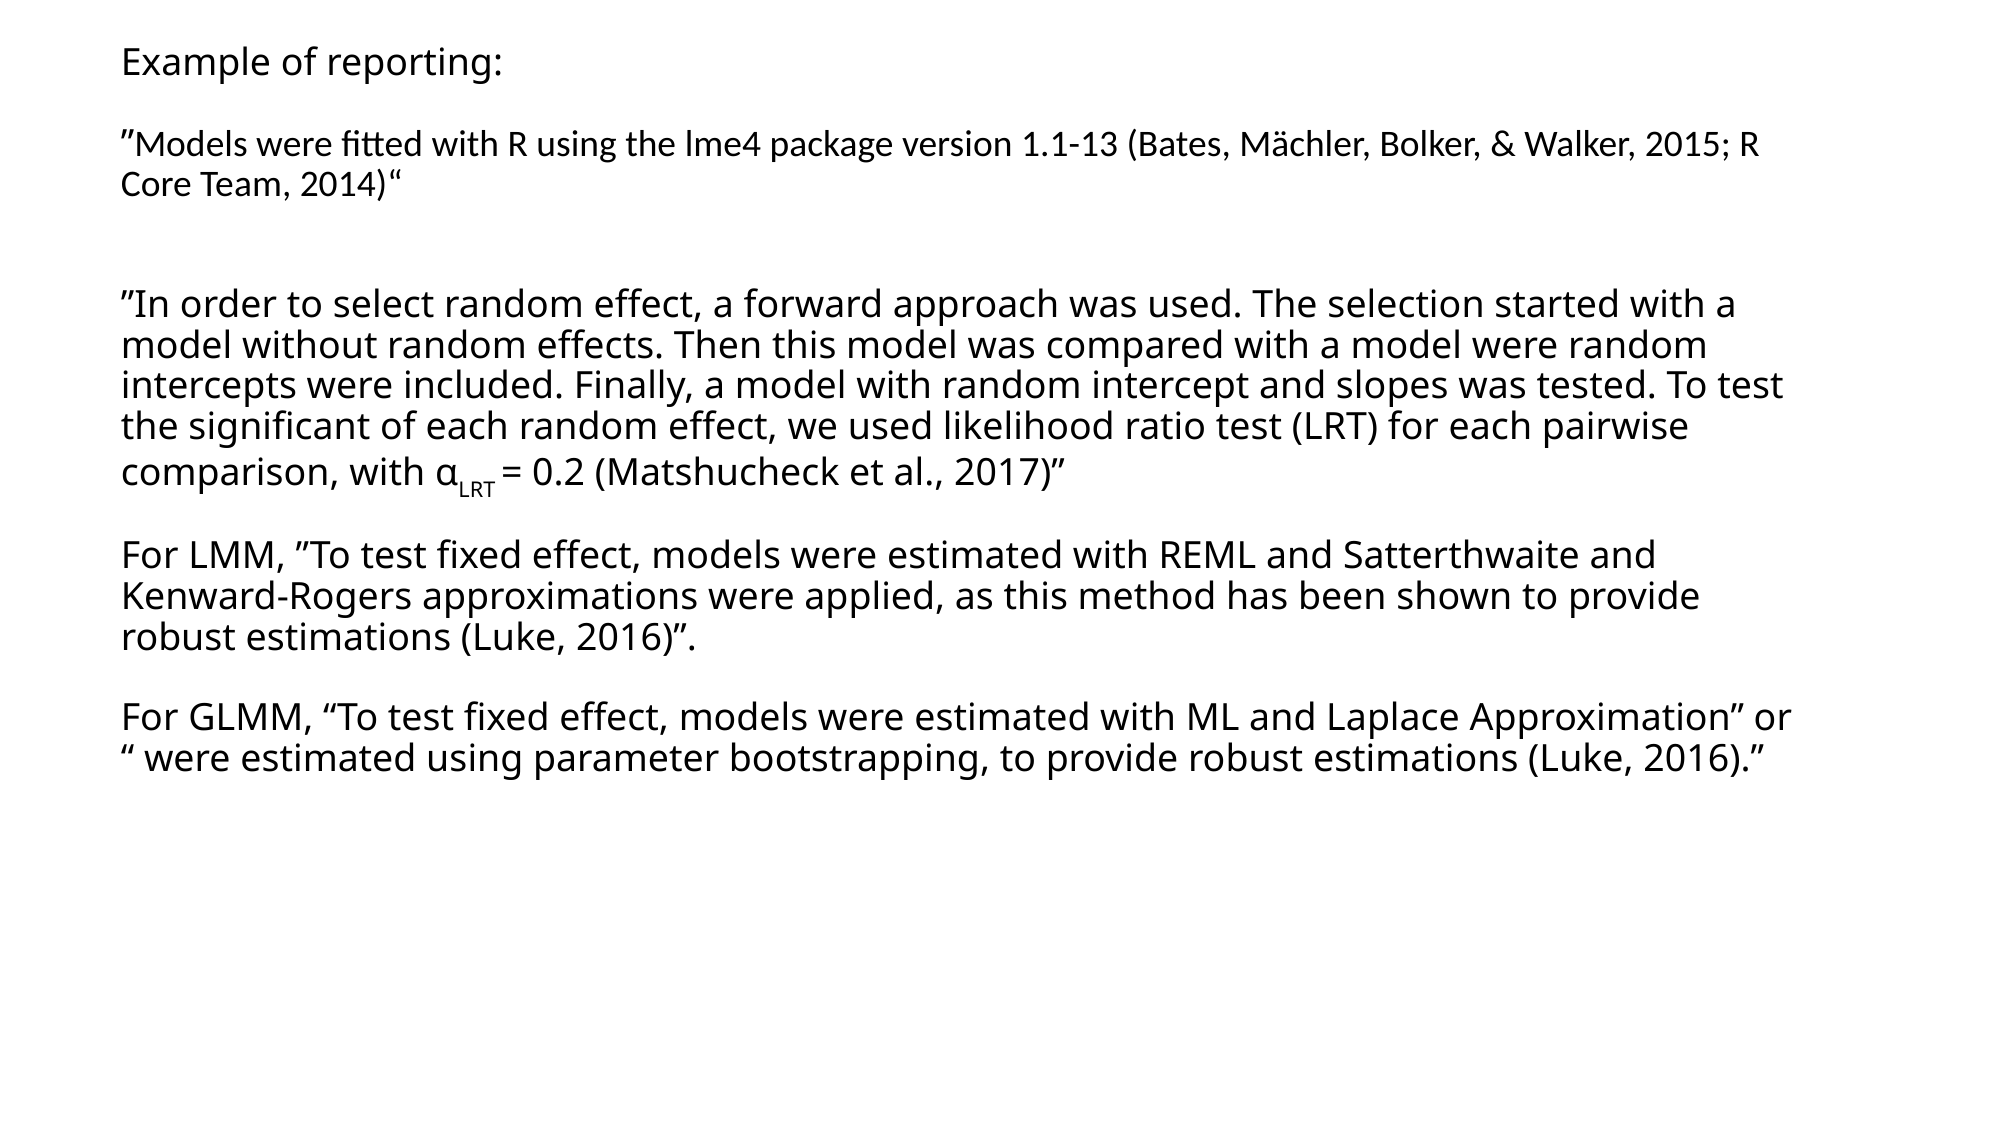

# Example of reporting: ”Models were fitted with R using the lme4 package version 1.1-13 (Bates, Mächler, Bolker, & Walker, 2015; R Core Team, 2014)“ ”In order to select random effect, a forward approach was used. The selection started with a model without random effects. Then this model was compared with a model were random intercepts were included. Finally, a model with random intercept and slopes was tested. To test the significant of each random effect, we used likelihood ratio test (LRT) for each pairwise comparison, with αLRT = 0.2 (Matshucheck et al., 2017)” For LMM, ”To test fixed effect, models were estimated with REML and Satterthwaite and Kenward-Rogers approximations were applied, as this method has been shown to provide robust estimations (Luke, 2016)”. For GLMM, “To test fixed effect, models were estimated with ML and Laplace Approximation” or “ were estimated using parameter bootstrapping, to provide robust estimations (Luke, 2016).”